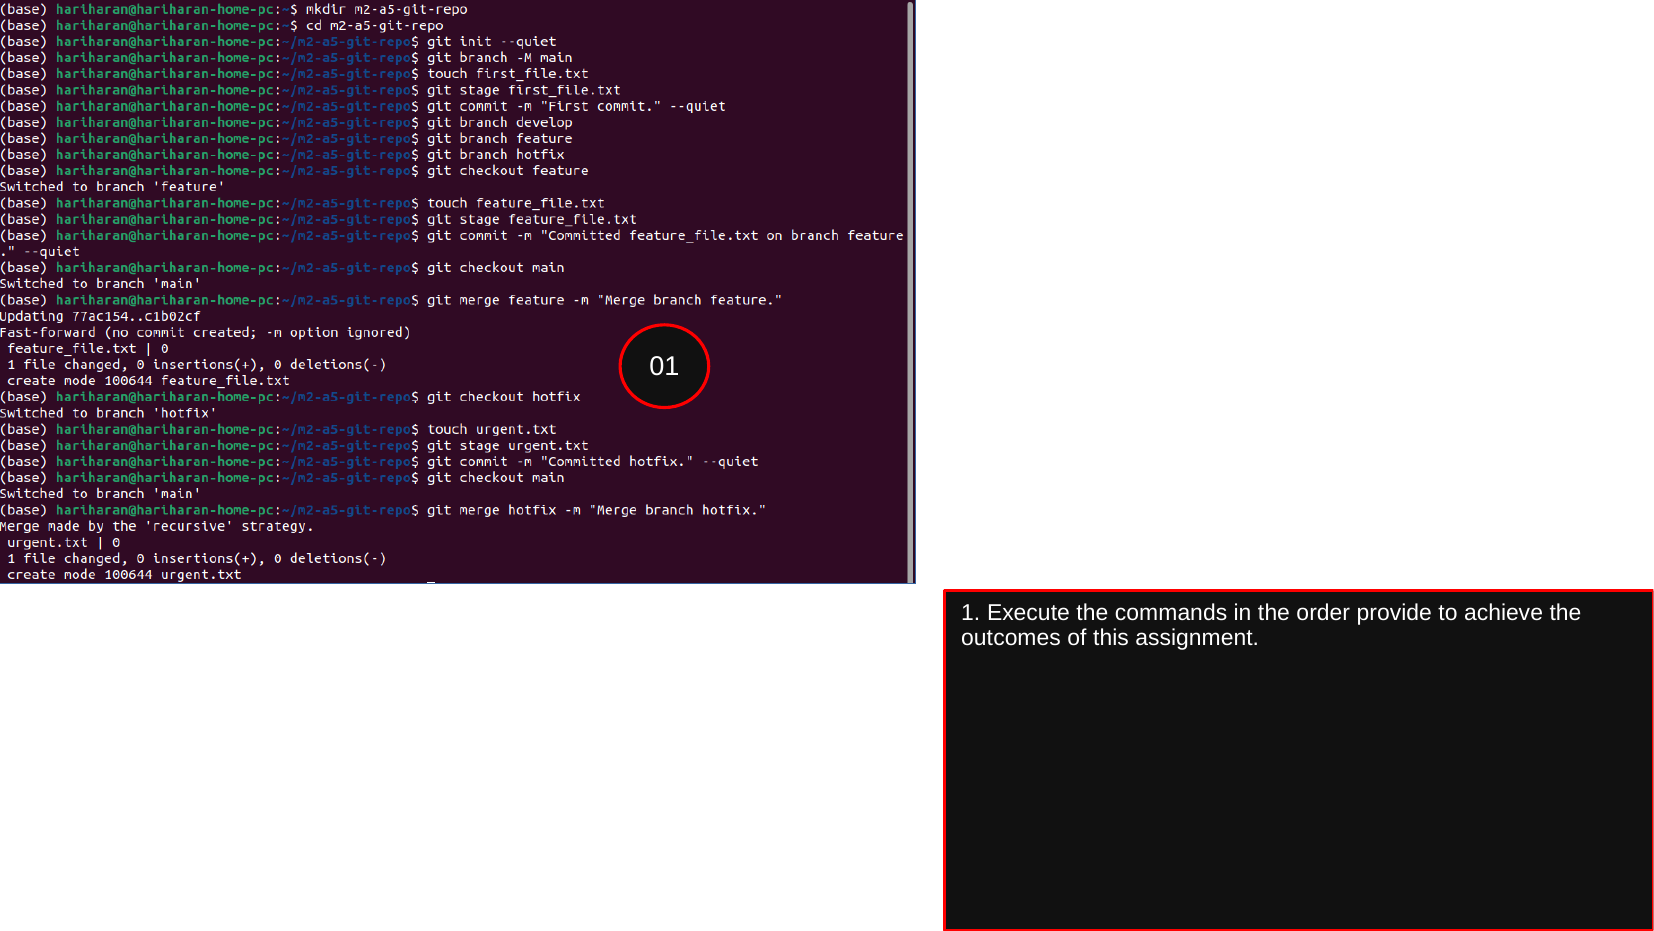

01
1. Execute the commands in the order provide to achieve the outcomes of this assignment.